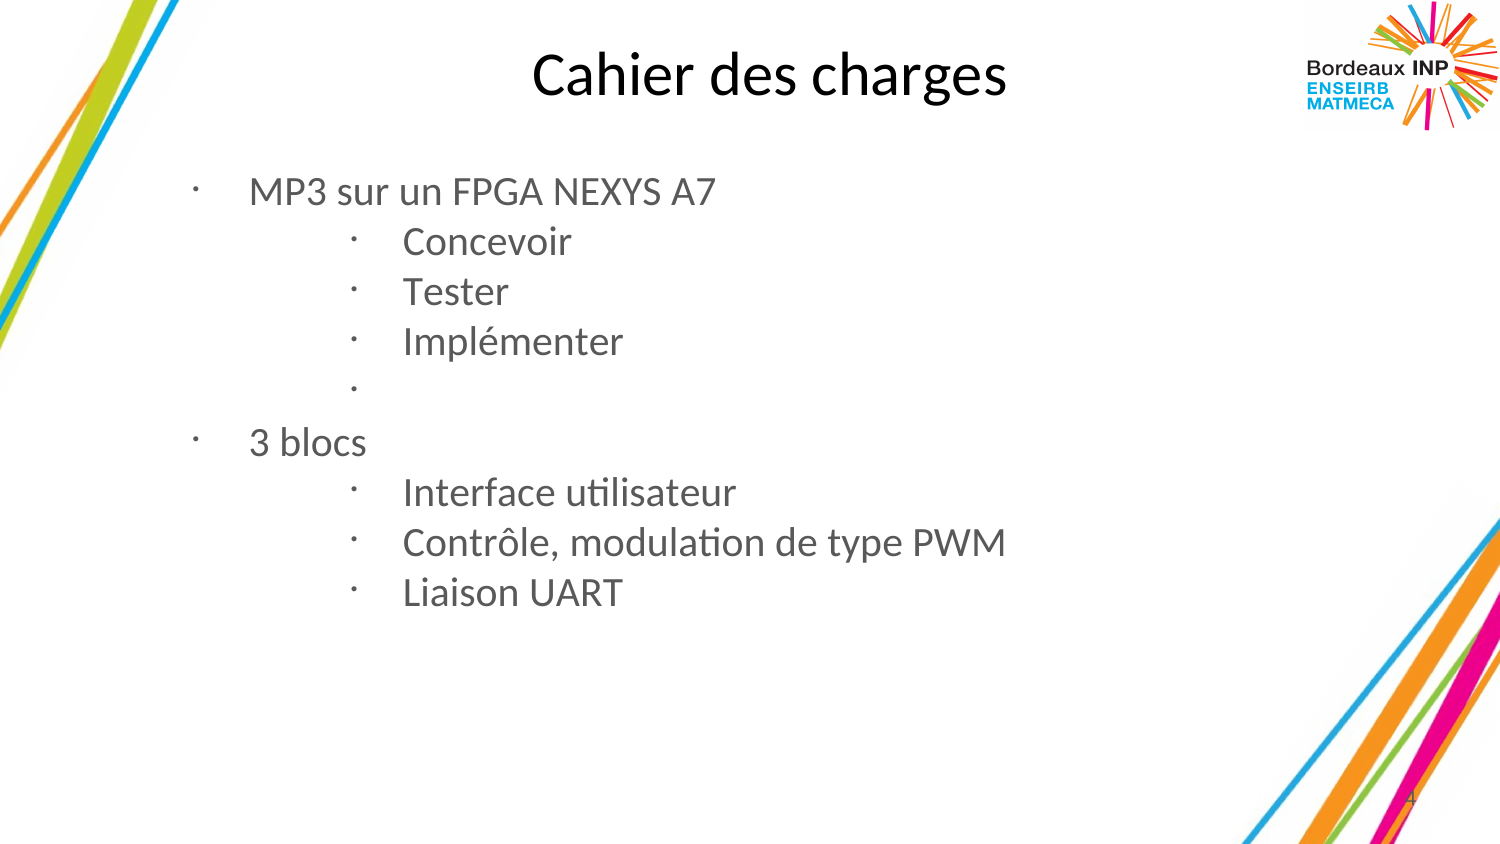

# Cahier des charges
MP3 sur un FPGA NEXYS A7
Concevoir
Tester
Implémenter
3 blocs
Interface utilisateur
Contrôle, modulation de type PWM
Liaison UART